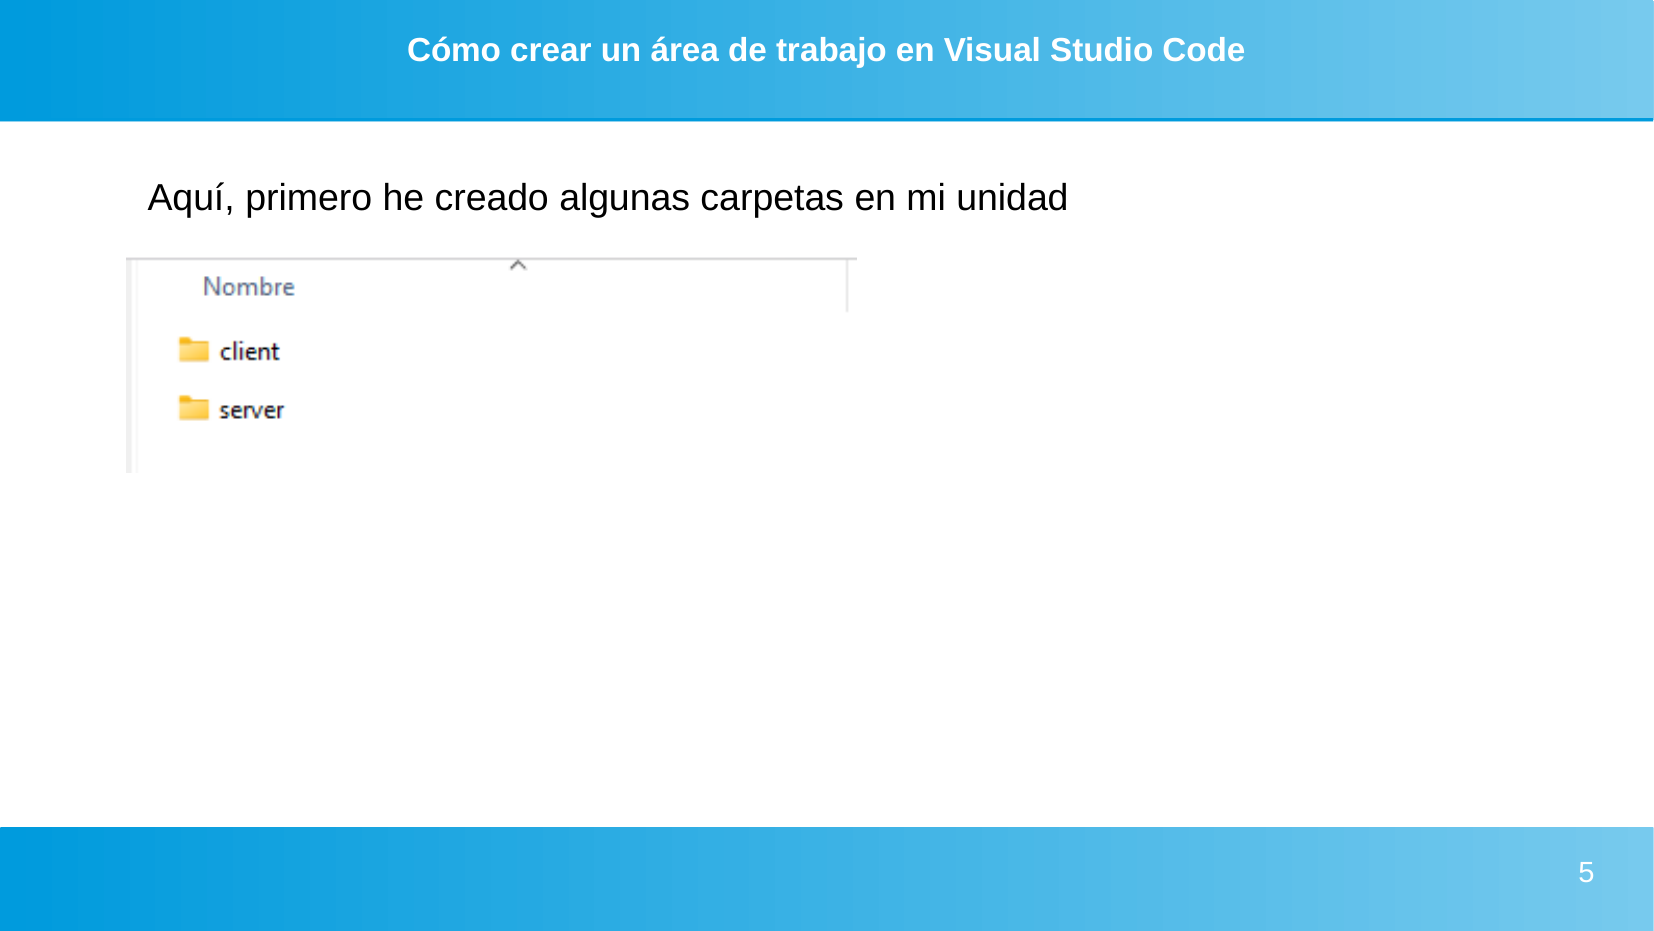

# Cómo crear un área de trabajo en Visual Studio Code
Aquí, primero he creado algunas carpetas en mi unidad
5